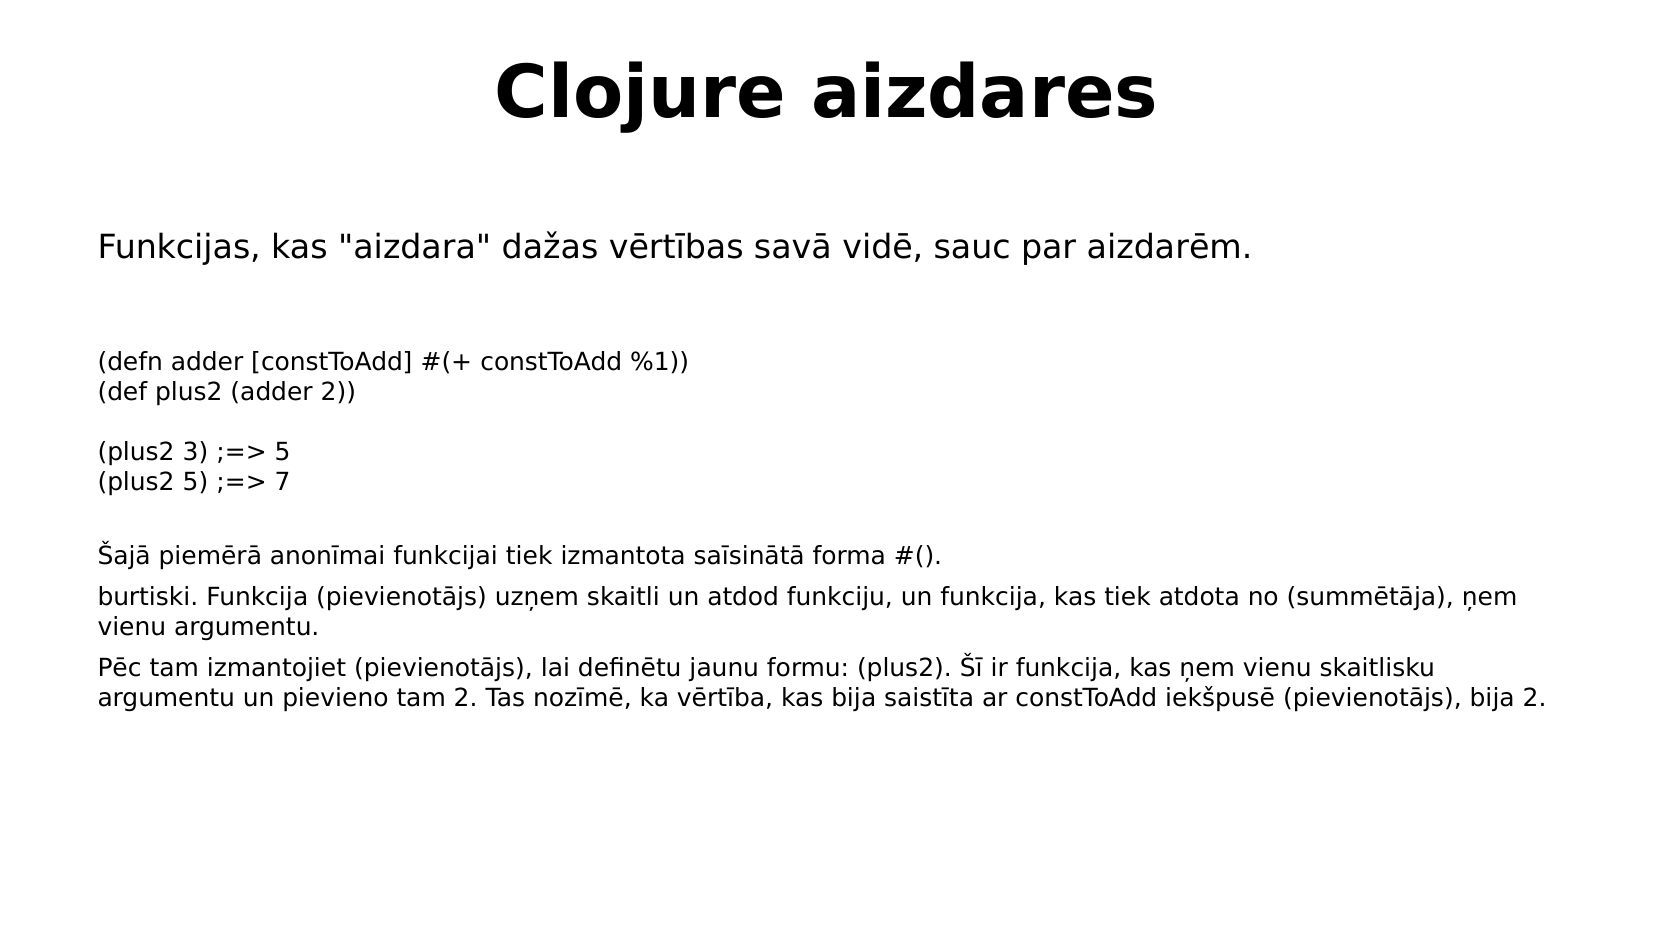

# Clojure aizdares
Funkcijas, kas "aizdara" dažas vērtības savā vidē, sauc par aizdarēm.
(defn adder [constToAdd] #(+ constToAdd %1))
(def plus2 (adder 2))
(plus2 3) ;=> 5
(plus2 5) ;=> 7
Šajā piemērā anonīmai funkcijai tiek izmantota saīsinātā forma #().
burtiski. Funkcija (pievienotājs) uzņem skaitli un atdod funkciju, un funkcija, kas tiek atdota no (summētāja), ņem vienu argumentu.
Pēc tam izmantojiet (pievienotājs), lai definētu jaunu formu: (plus2). Šī ir funkcija, kas ņem vienu skaitlisku argumentu un pievieno tam 2. Tas nozīmē, ka vērtība, kas bija saistīta ar constToAdd iekšpusē (pievienotājs), bija 2.